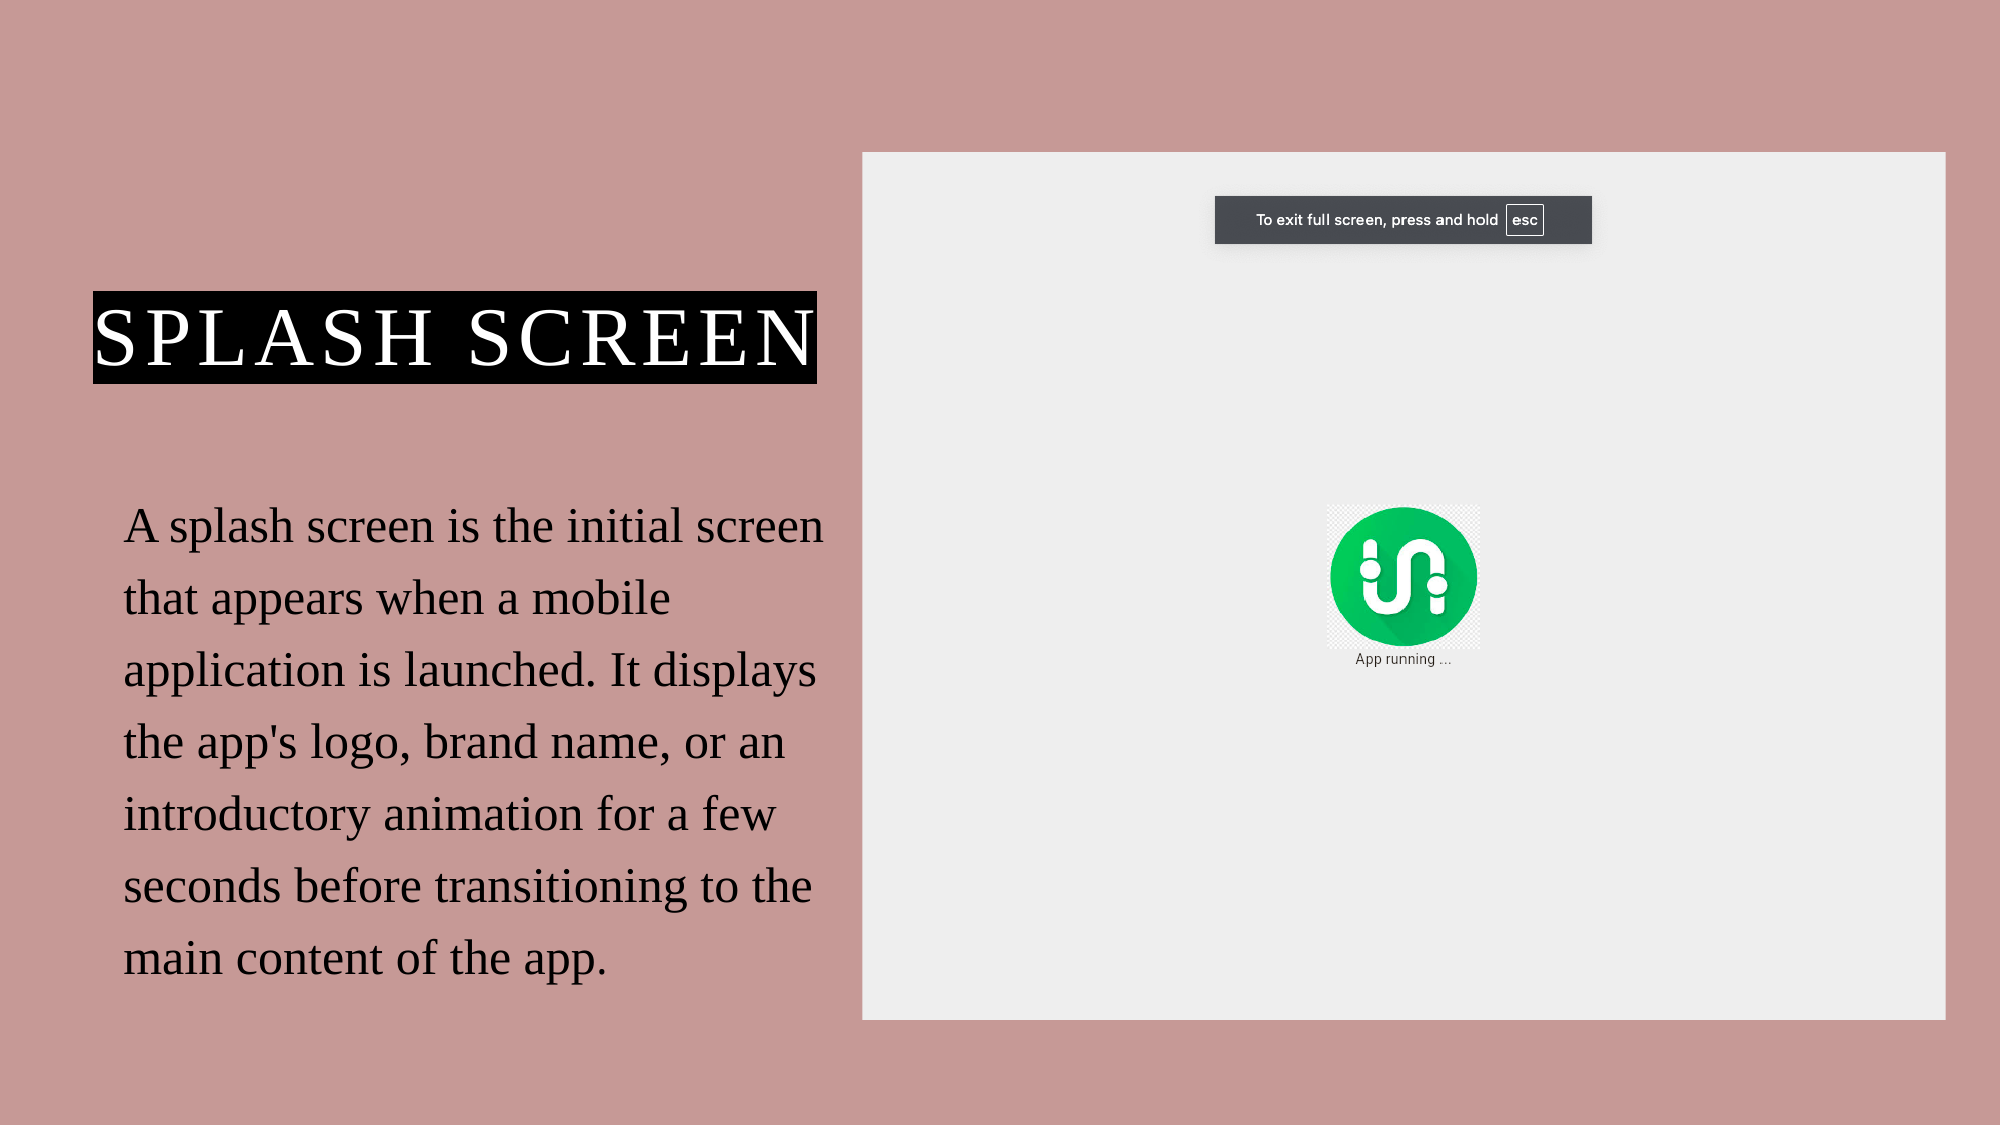

# Splash screen
A splash screen is the initial screen that appears when a mobile application is launched. It displays the app's logo, brand name, or an introductory animation for a few seconds before transitioning to the main content of the app.